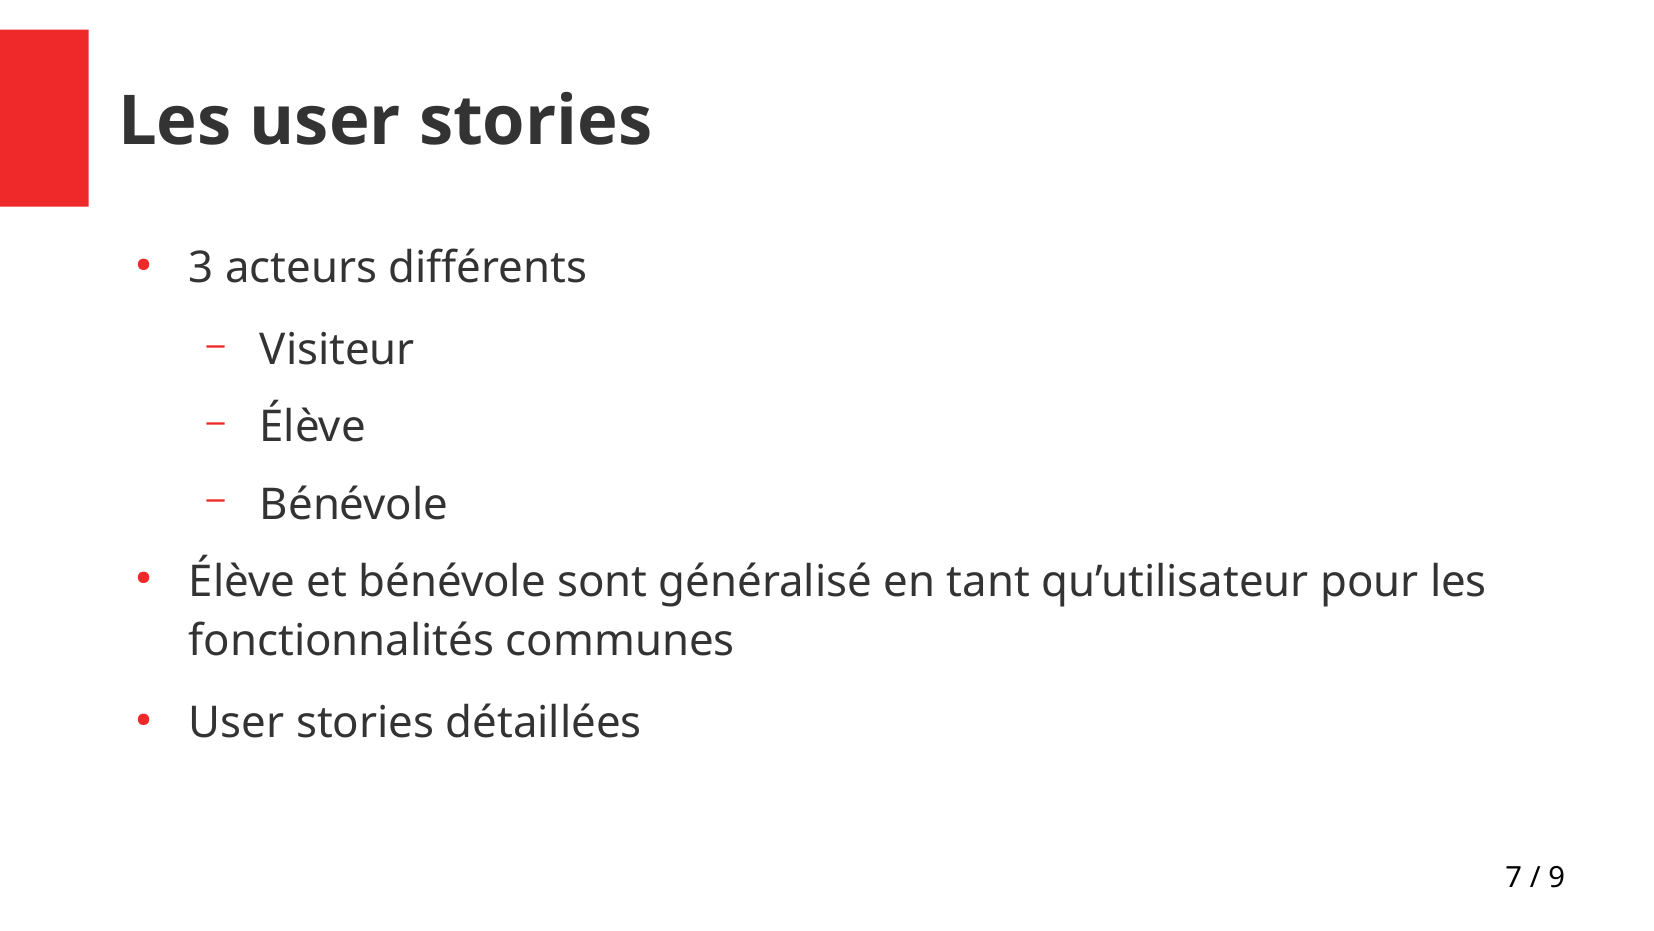

# Les user stories
3 acteurs différents
Visiteur
Élève
Bénévole
Élève et bénévole sont généralisé en tant qu’utilisateur pour les fonctionnalités communes
User stories détaillées
7